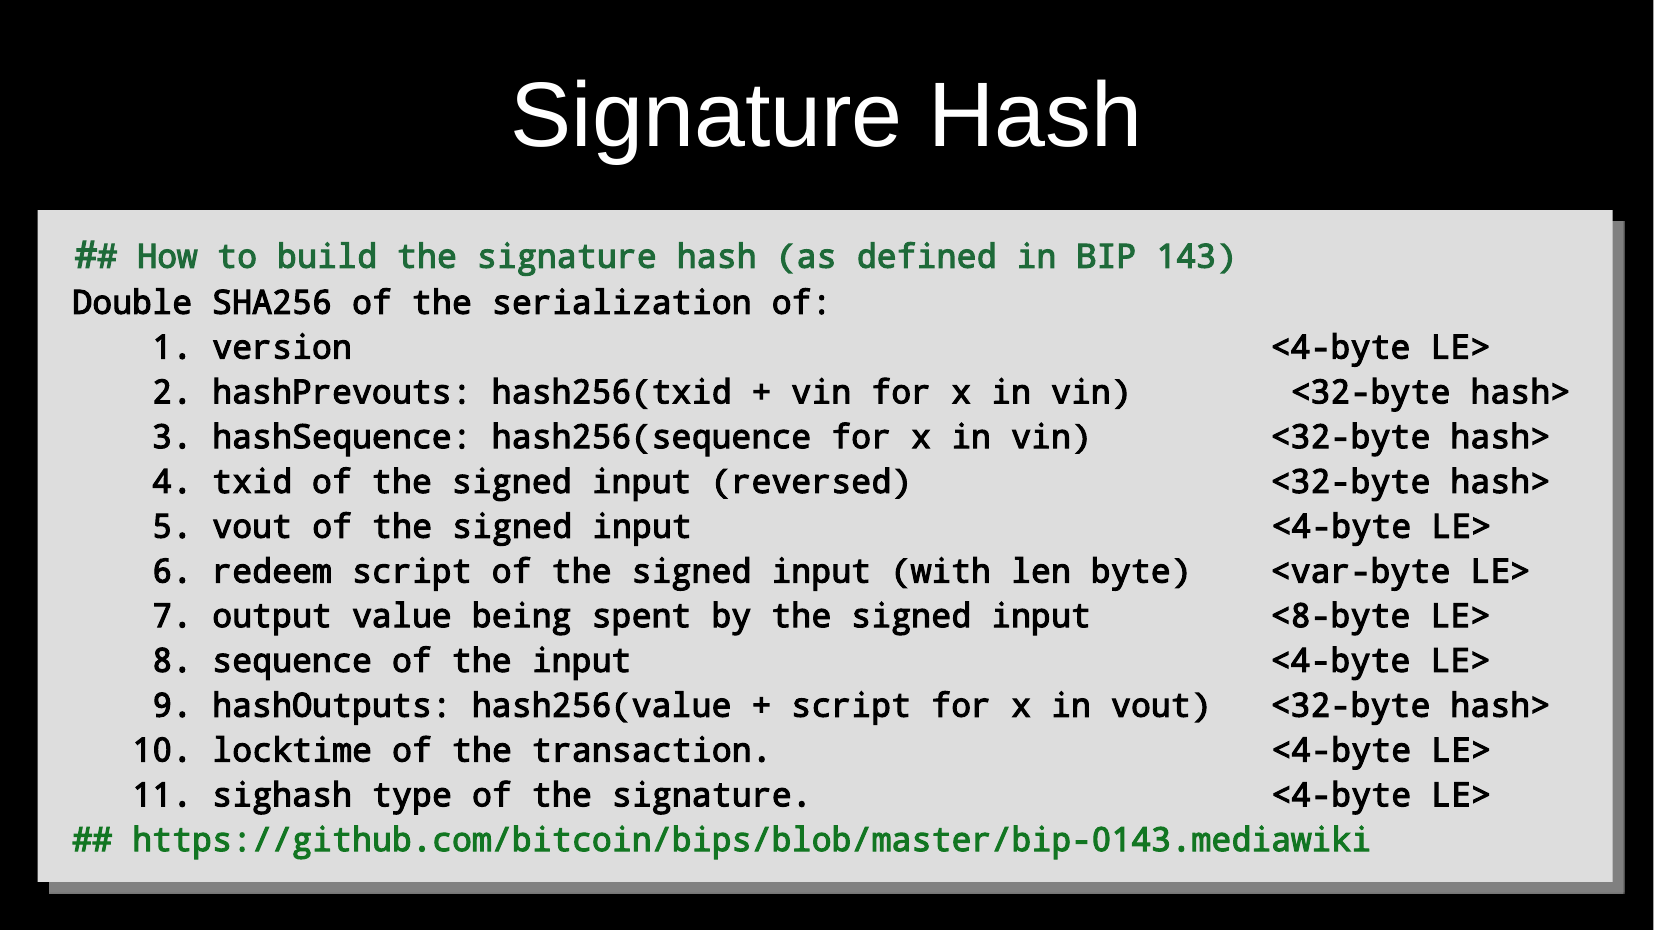

# Signature Hash
 ## How to build the signature hash (as defined in BIP 143)
 Double SHA256 of the serialization of:
 1. version <4-byte LE>
 2. hashPrevouts: hash256(txid + vin for x in vin) <32-byte hash>
 3. hashSequence: hash256(sequence for x in vin) <32-byte hash>
 4. txid of the signed input (reversed) <32-byte hash>
 5. vout of the signed input <4-byte LE>
 6. redeem script of the signed input (with len byte) <var-byte LE>
 7. output value being spent by the signed input <8-byte LE>
 8. sequence of the input <4-byte LE>
 9. hashOutputs: hash256(value + script for x in vout) <32-byte hash>
 10. locktime of the transaction. <4-byte LE>
 11. sighash type of the signature. <4-byte LE>
 ## https://github.com/bitcoin/bips/blob/master/bip-0143.mediawiki